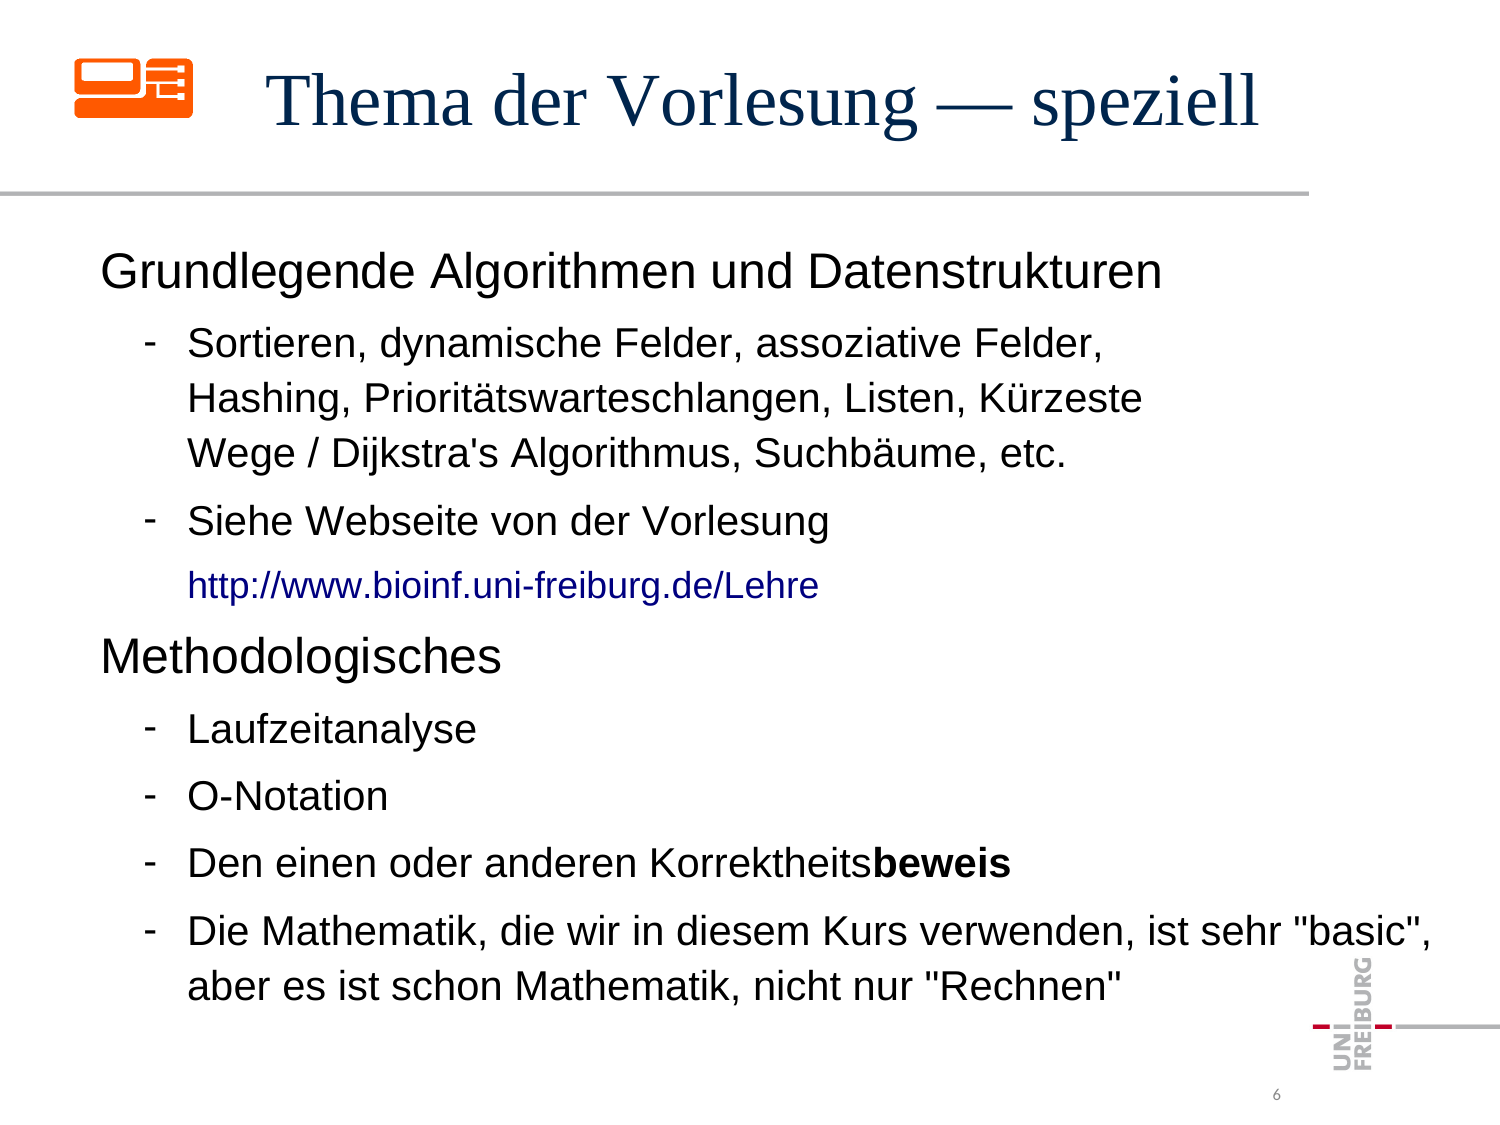

Thema der Vorlesung — speziell
Grundlegende Algorithmen und Datenstrukturen
Sortieren, dynamische Felder, assoziative Felder,
Hashing, Prioritätswarteschlangen, Listen, Kürzeste
Wege / Dijkstra's Algorithmus, Suchbäume, etc.
Siehe Webseite von der Vorlesung
	http://www.bioinf.uni-freiburg.de/Lehre
Methodologisches
Laufzeitanalyse
O-Notation
Den einen oder anderen Korrektheitsbeweis
Die Mathematik, die wir in diesem Kurs verwenden, ist sehr "basic", aber es ist schon Mathematik, nicht nur "Rechnen"